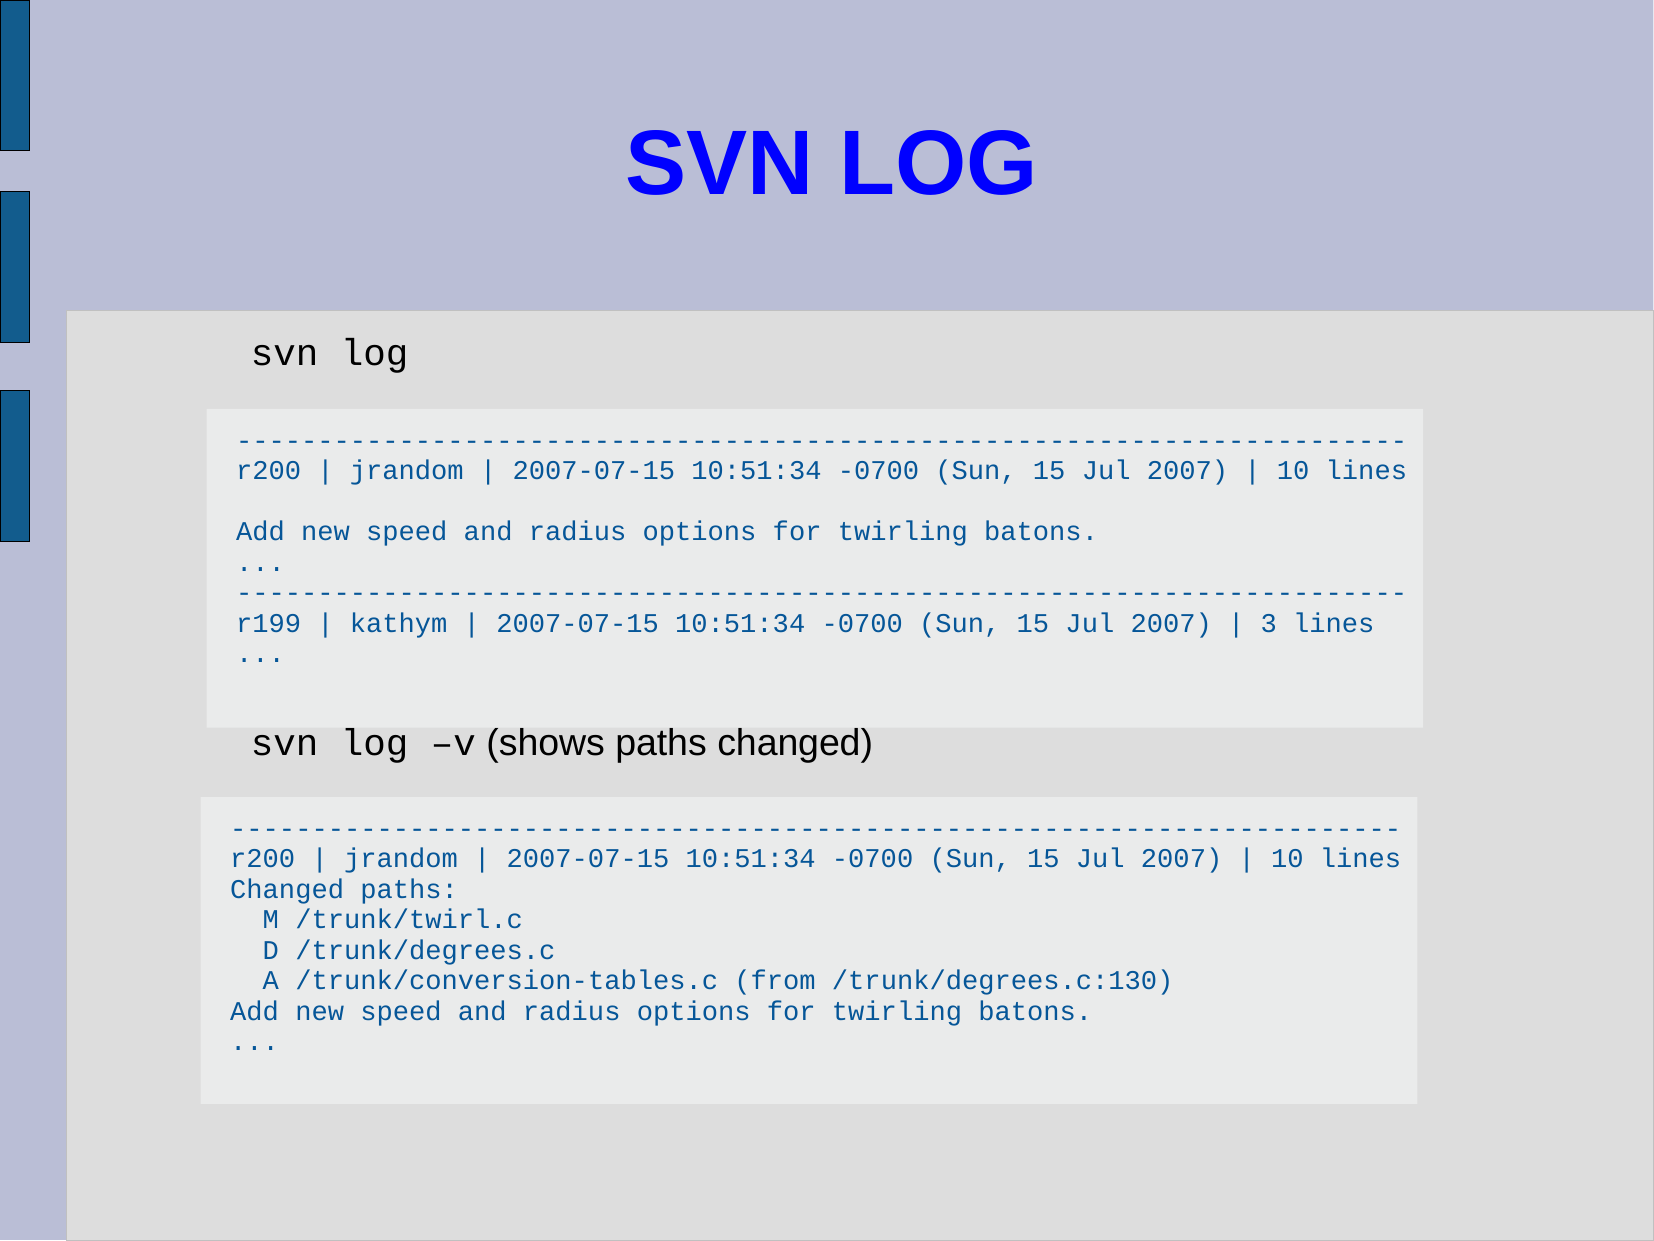

# SVN LOG
svn log
svn log –v (shows paths changed)
------------------------------------------------------------------------
r200 | jrandom | 2007-07-15 10:51:34 -0700 (Sun, 15 Jul 2007) | 10 lines
Add new speed and radius options for twirling batons.
...
------------------------------------------------------------------------
r199 | kathym | 2007-07-15 10:51:34 -0700 (Sun, 15 Jul 2007) | 3 lines
...
------------------------------------------------------------------------
r200 | jrandom | 2007-07-15 10:51:34 -0700 (Sun, 15 Jul 2007) | 10 lines
Changed paths:
 M /trunk/twirl.c
 D /trunk/degrees.c
 A /trunk/conversion-tables.c (from /trunk/degrees.c:130)
Add new speed and radius options for twirling batons.
...